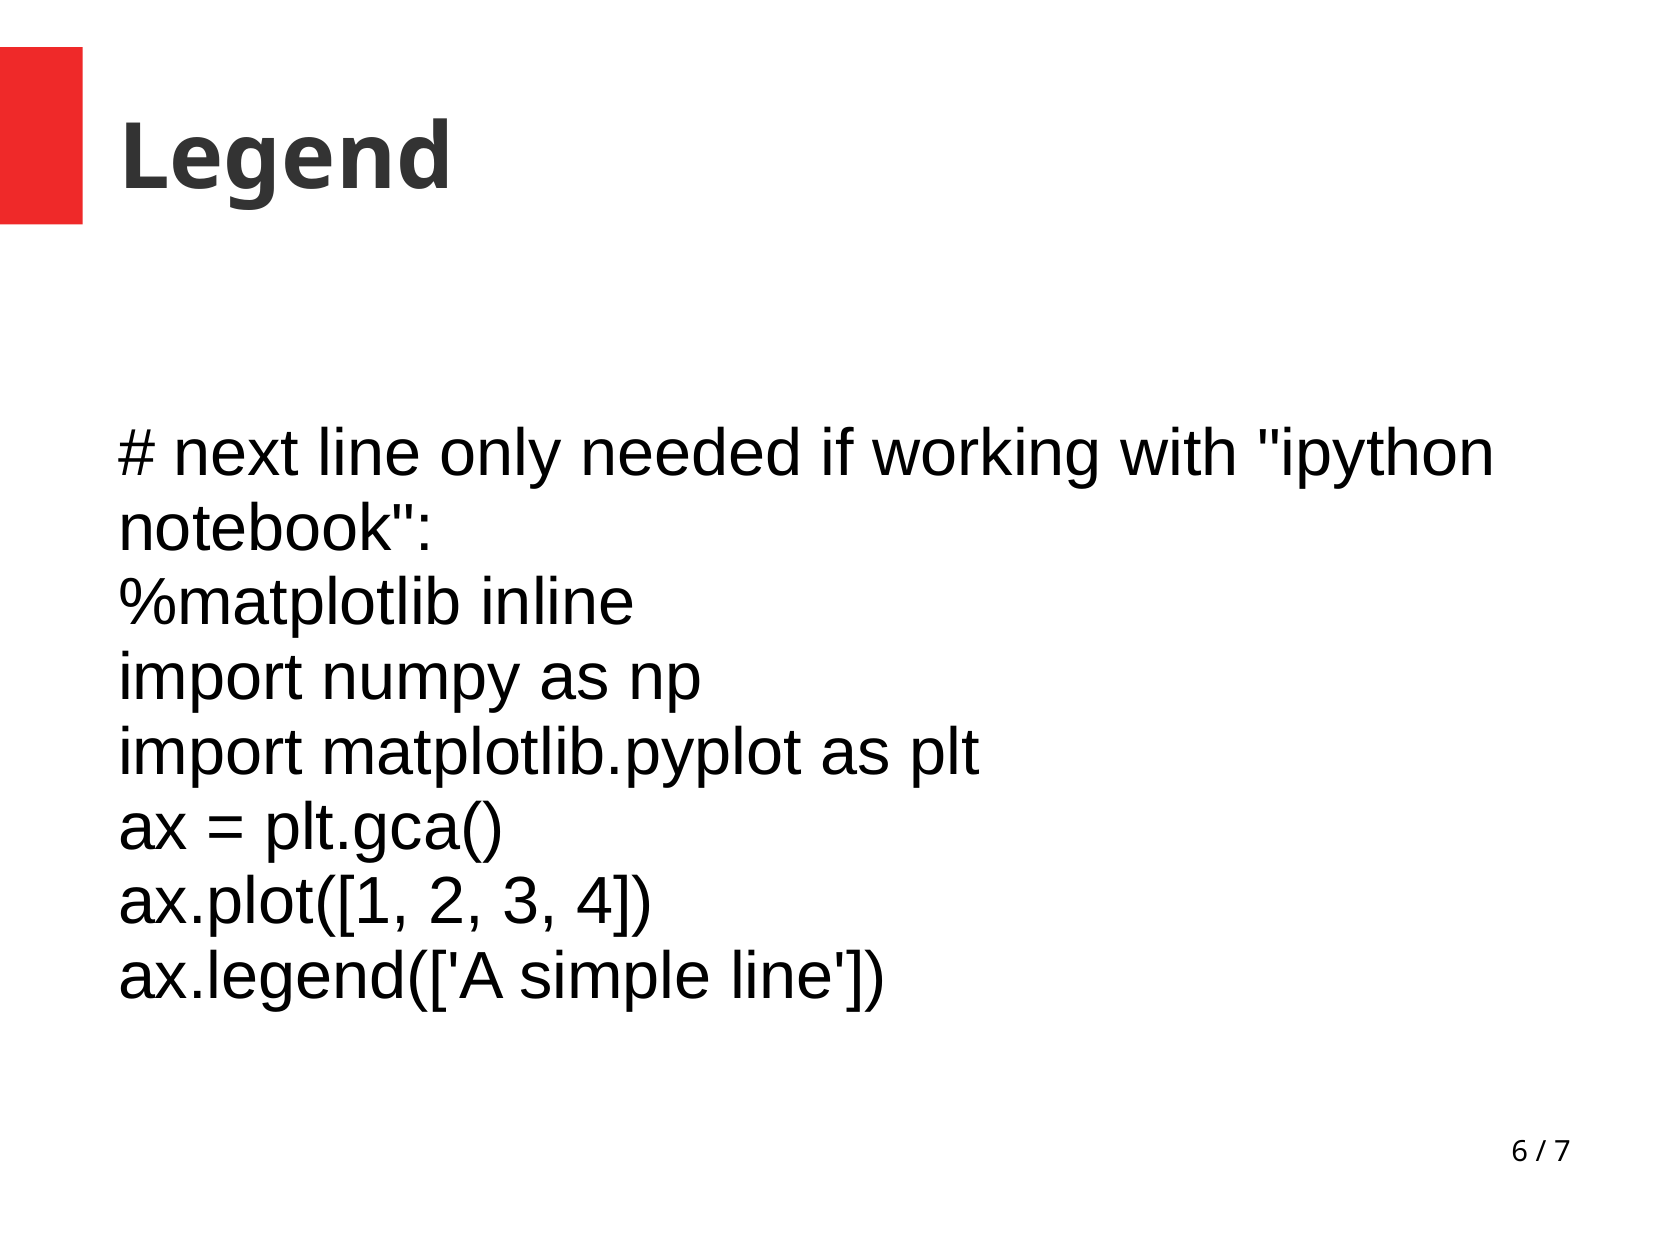

# Legend
# next line only needed if working with "ipython notebook":
%matplotlib inline
import numpy as np
import matplotlib.pyplot as plt
ax = plt.gca()
ax.plot([1, 2, 3, 4])
ax.legend(['A simple line'])
6